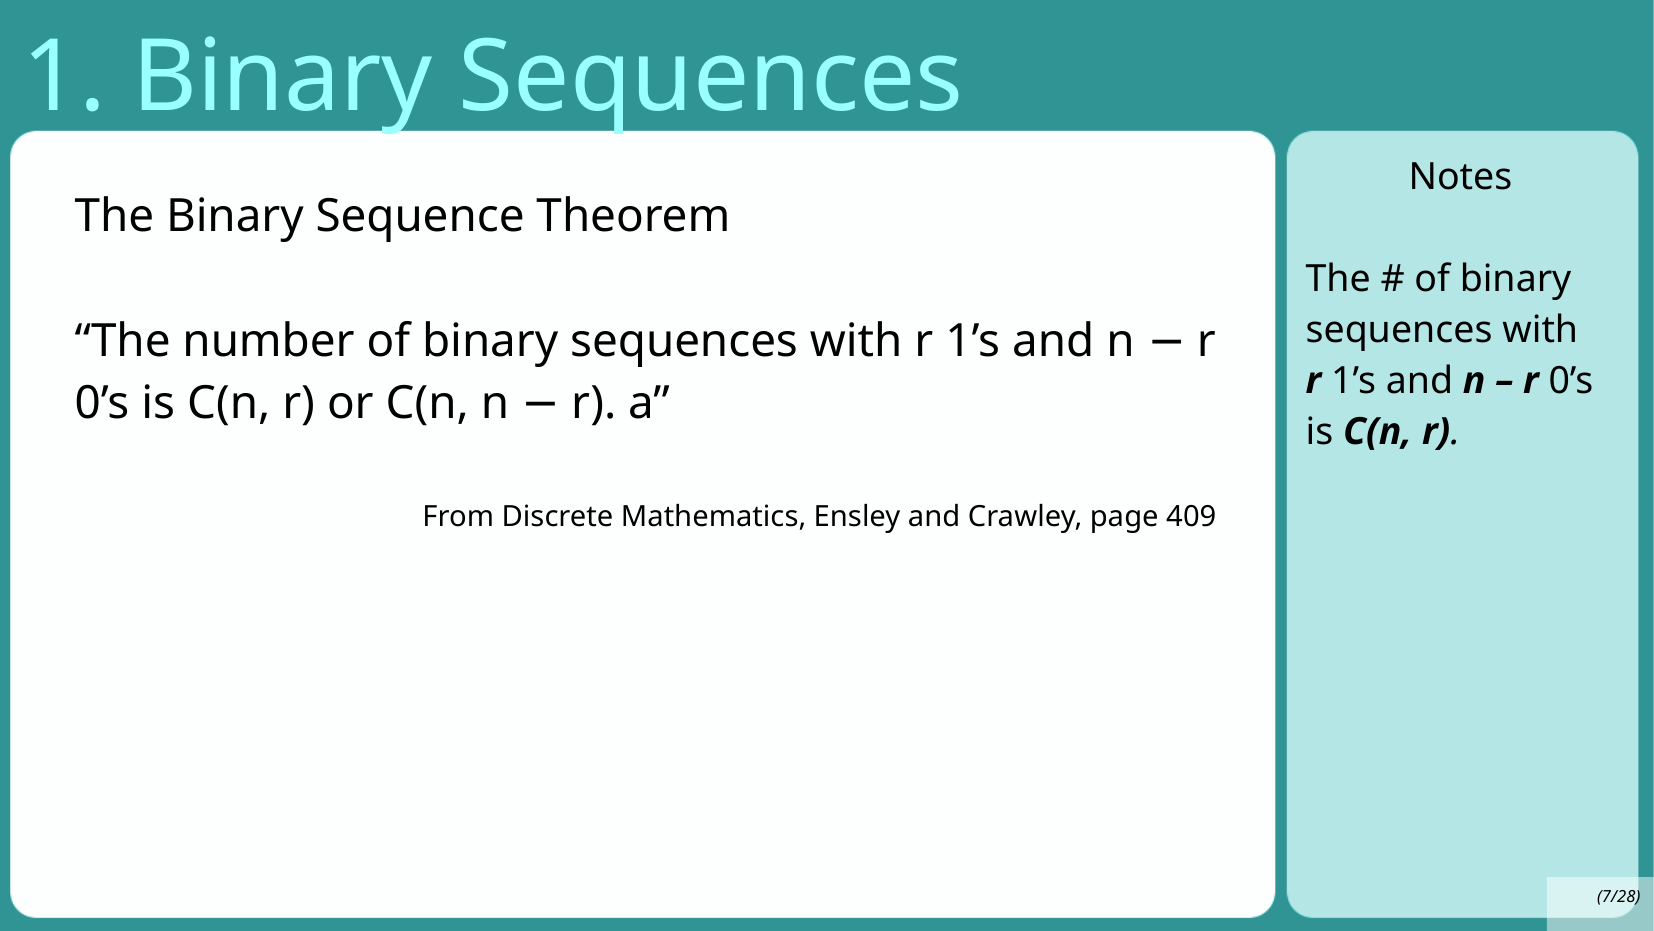

# 1. Binary Sequences
Notes
The # of binary sequences with
r 1’s and n – r 0’s is C(n, r).
The Binary Sequence Theorem
“The number of binary sequences with r 1’s and n − r 0’s is C(n, r) or C(n, n − r). a”
From Discrete Mathematics, Ensley and Crawley, page 409